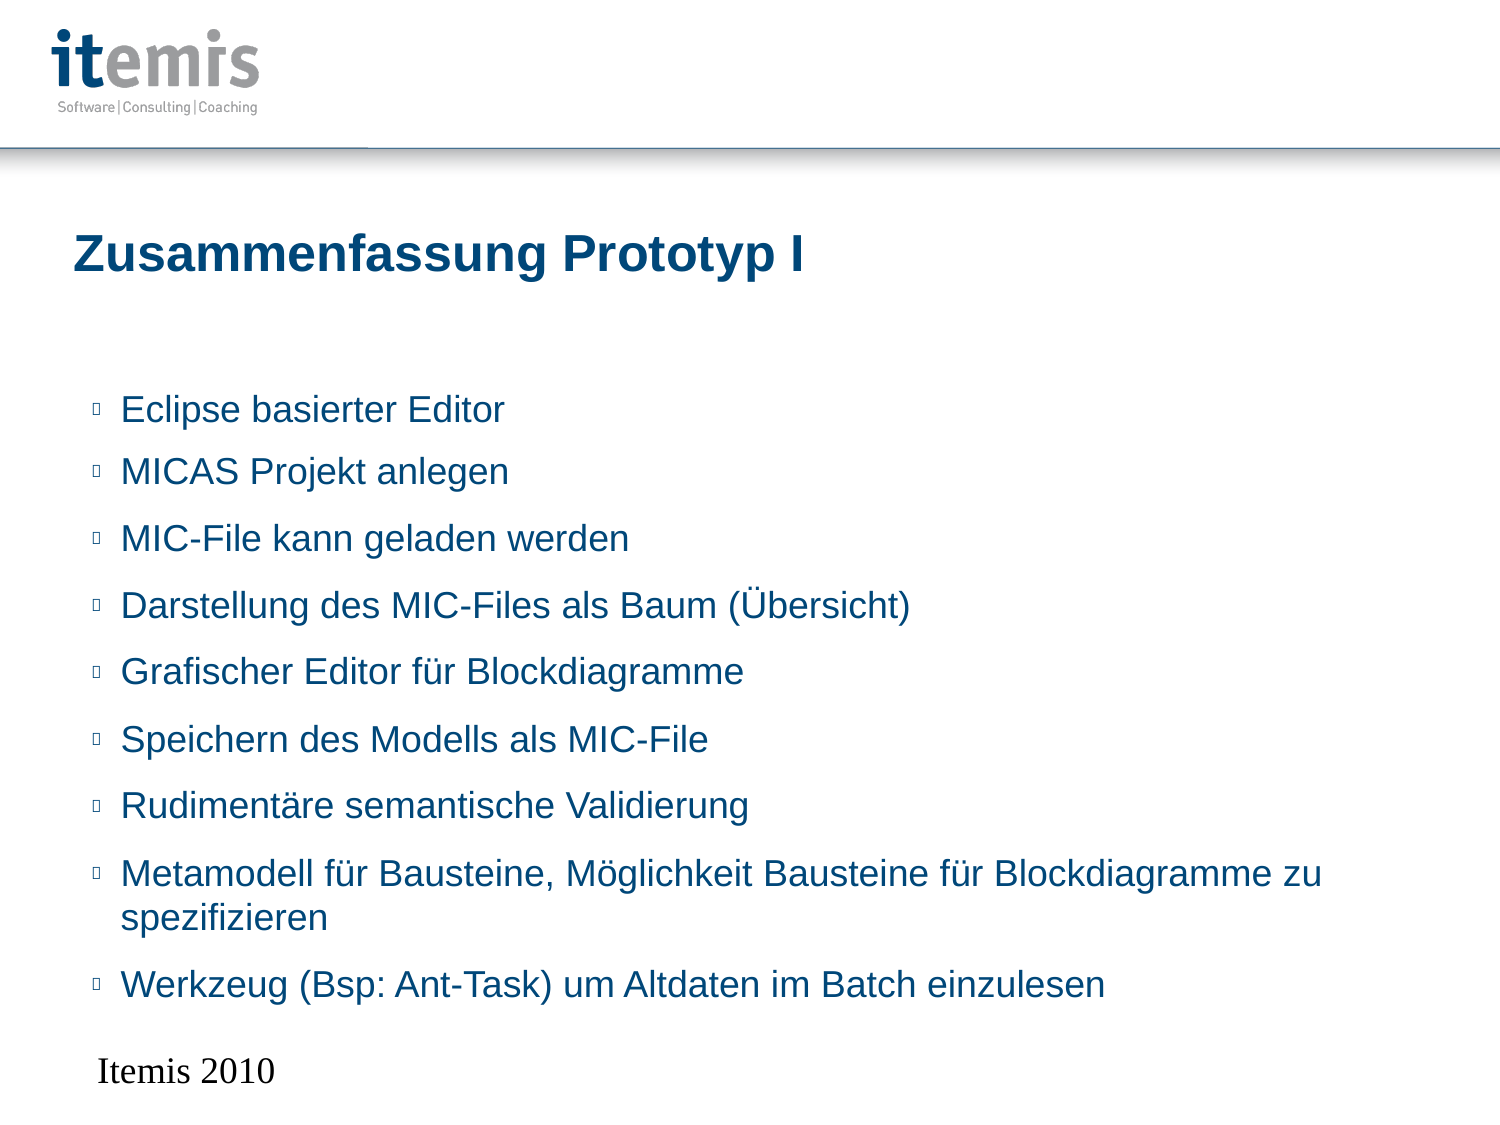

Zusammenfassung Prototyp I
Eclipse basierter Editor
MICAS Projekt anlegen
MIC-File kann geladen werden
Darstellung des MIC-Files als Baum (Übersicht)
Grafischer Editor für Blockdiagramme
Speichern des Modells als MIC-File
Rudimentäre semantische Validierung
Metamodell für Bausteine, Möglichkeit Bausteine für Blockdiagramme zu spezifizieren
Werkzeug (Bsp: Ant-Task) um Altdaten im Batch einzulesen
<footer>Itemis 2010